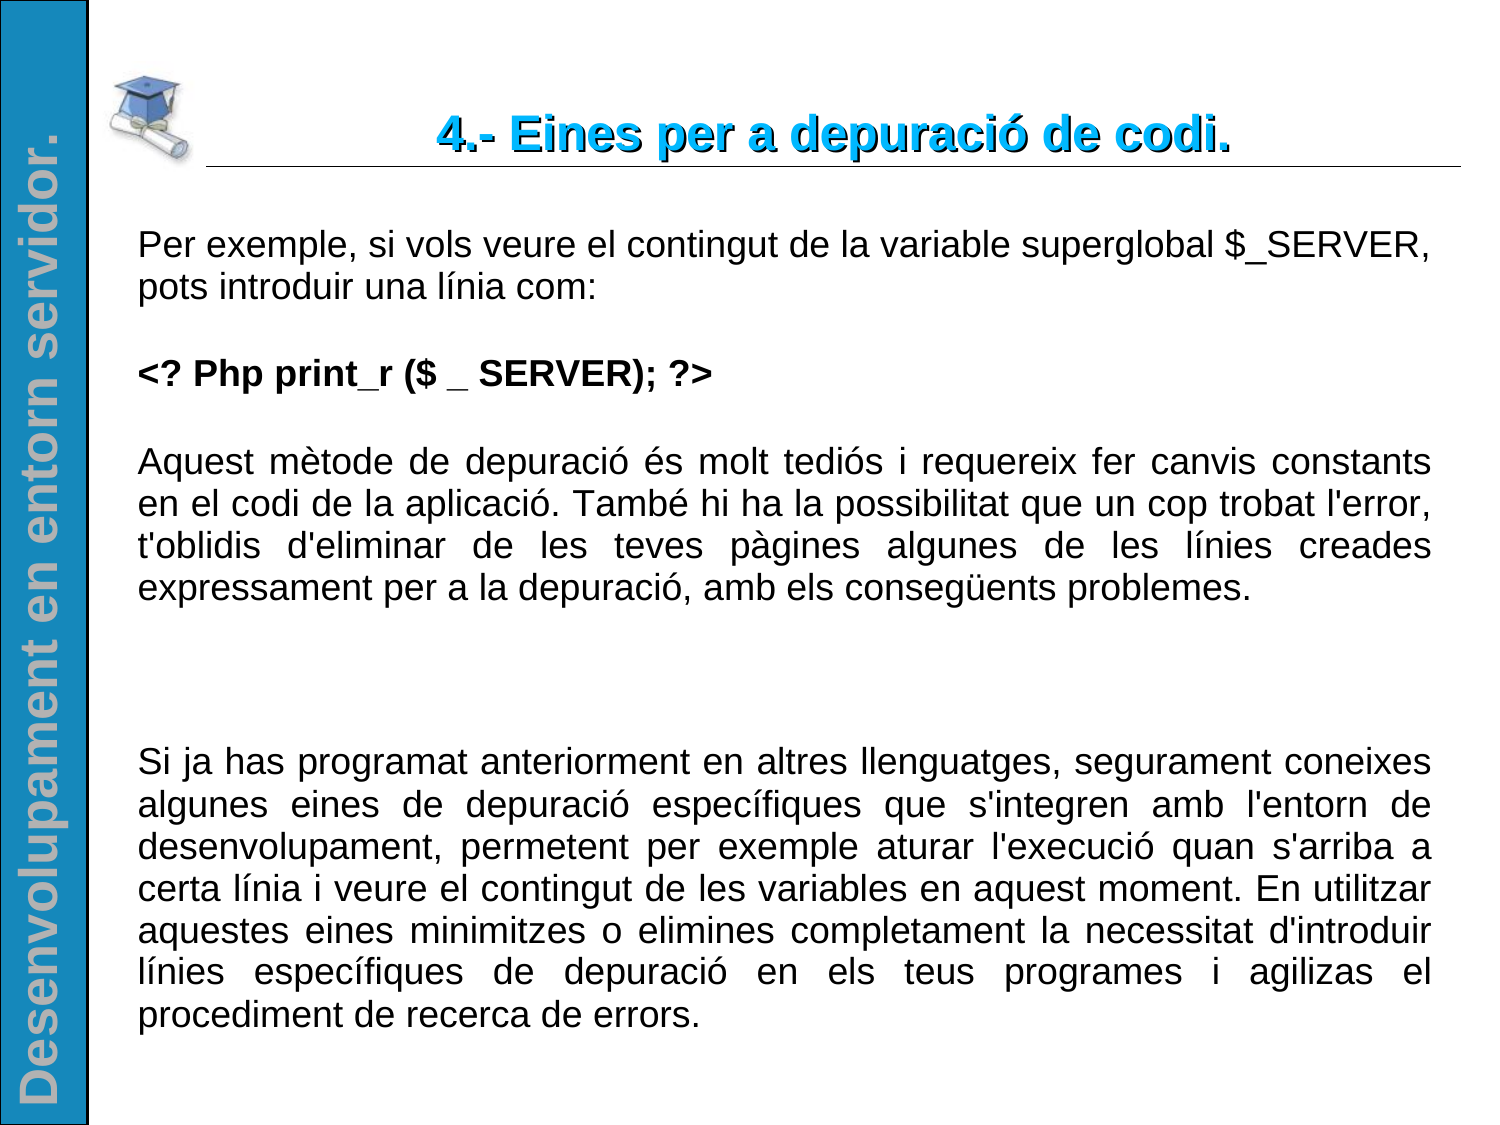

# 4.- Eines per a depuració de codi.
Per exemple, si vols veure el contingut de la variable superglobal $_SERVER, pots introduir una línia com:
<? Php print_r ($ _ SERVER); ?>
Aquest mètode de depuració és molt tediós i requereix fer canvis constants en el codi de la aplicació. També hi ha la possibilitat que un cop trobat l'error, t'oblidis d'eliminar de les teves pàgines algunes de les línies creades expressament per a la depuració, amb els consegüents problemes.
Si ja has programat anteriorment en altres llenguatges, segurament coneixes algunes eines de depuració específiques que s'integren amb l'entorn de desenvolupament, permetent per exemple aturar l'execució quan s'arriba a certa línia i veure el contingut de les variables en aquest moment. En utilitzar aquestes eines minimitzes o elimines completament la necessitat d'introduir línies específiques de depuració en els teus programes i agilizas el procediment de recerca de errors.